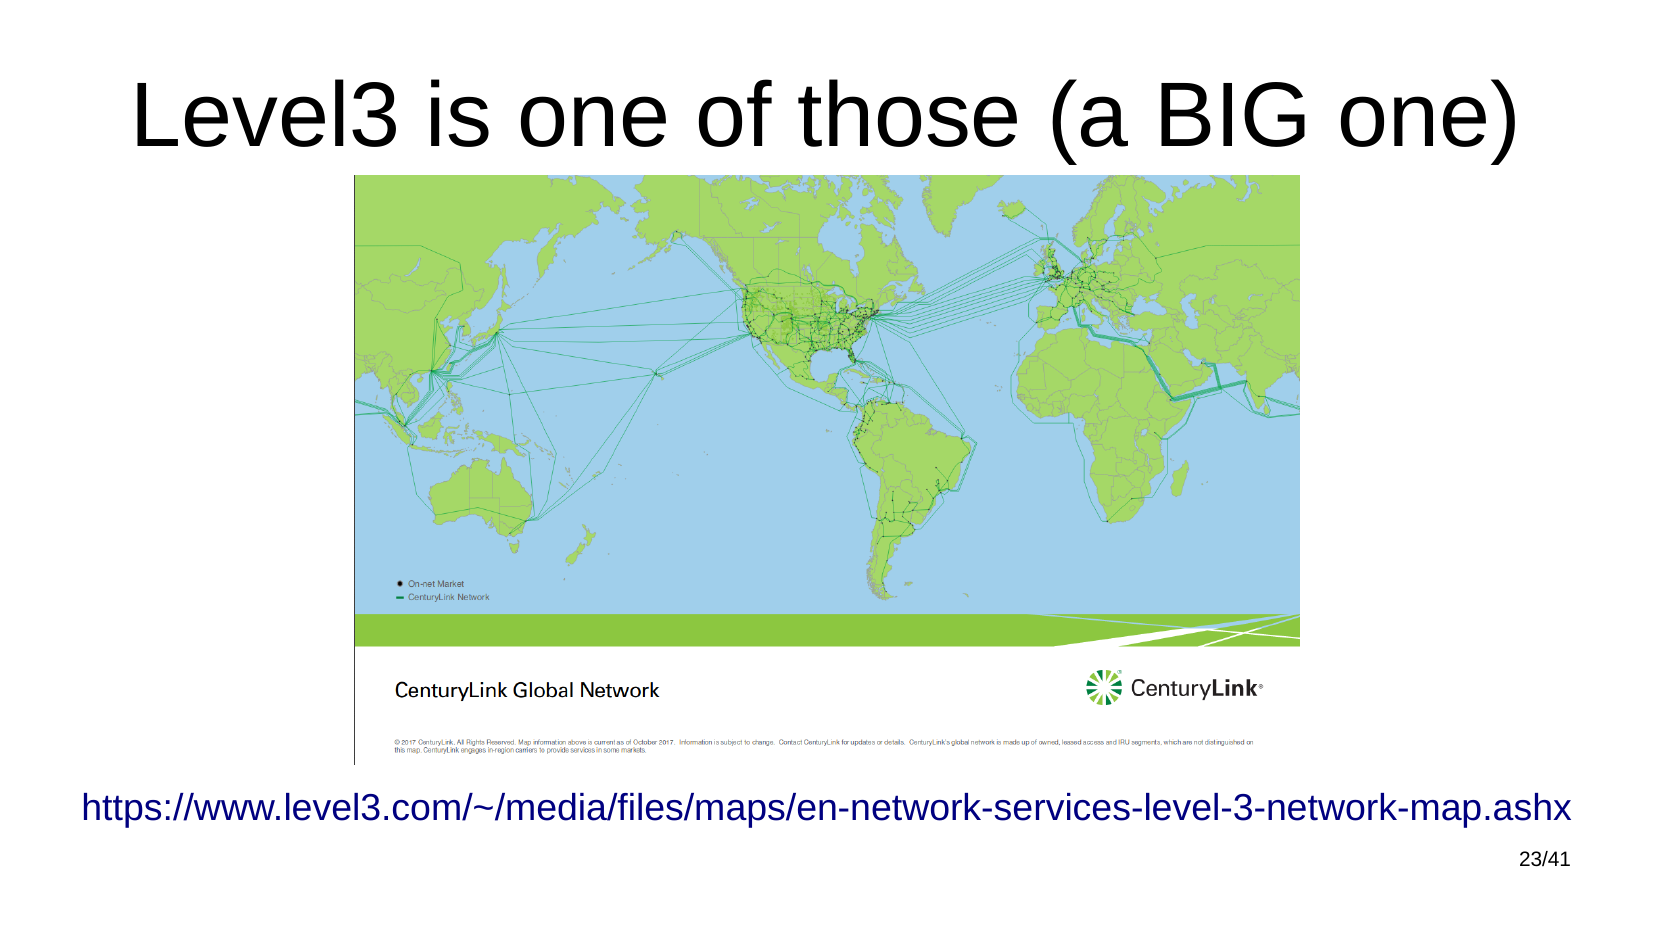

# Level3 is one of those (a BIG one)
https://www.level3.com/~/media/files/maps/en-network-services-level-3-network-map.ashx
23